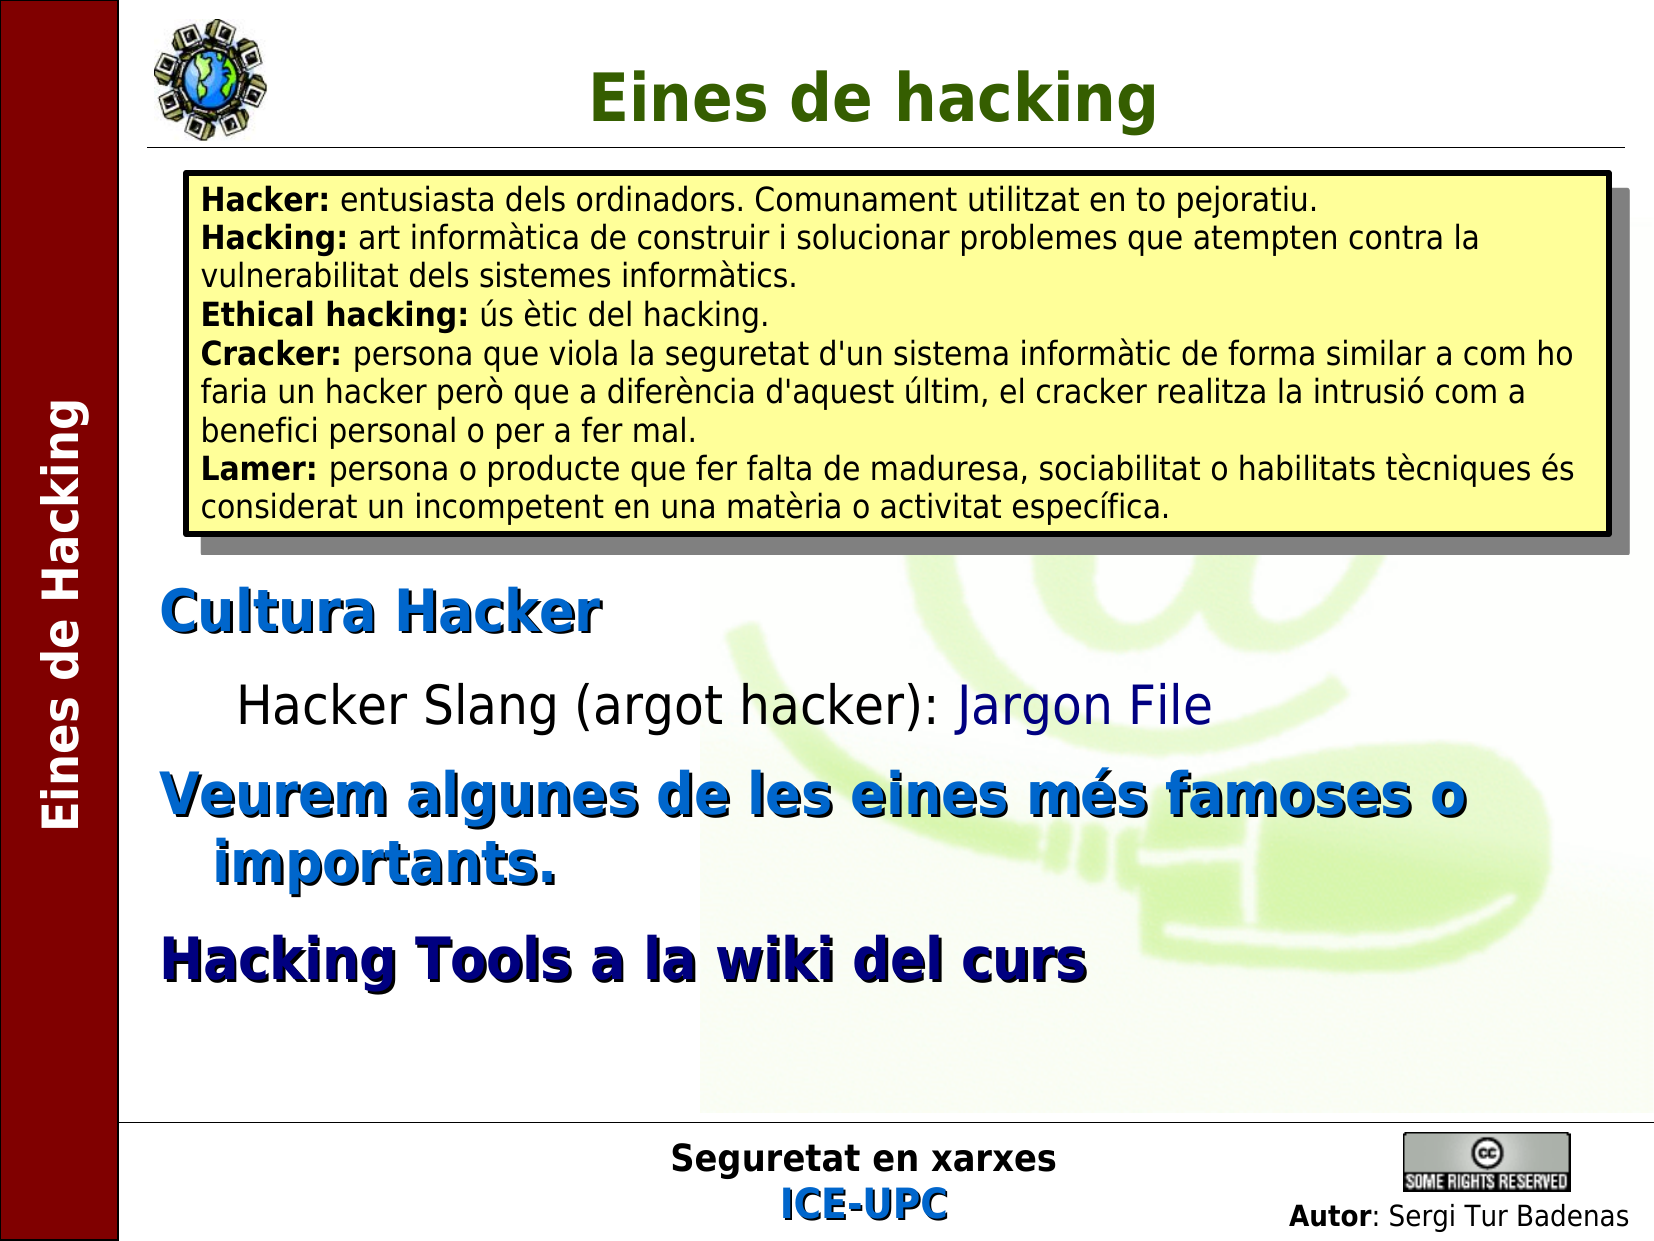

# Eines de hacking
Hacker: entusiasta dels ordinadors. Comunament utilitzat en to pejoratiu.
Hacking: art informàtica de construir i solucionar problemes que atempten contra la vulnerabilitat dels sistemes informàtics.
Ethical hacking: ús ètic del hacking.
Cracker: persona que viola la seguretat d'un sistema informàtic de forma similar a com ho faria un hacker però que a diferència d'aquest últim, el cracker realitza la intrusió com a benefici personal o per a fer mal.
Lamer: persona o producte que fer falta de maduresa, sociabilitat o habilitats tècniques és considerat un incompetent en una matèria o activitat específica.
Cultura Hacker
Hacker Slang (argot hacker): Jargon File
Veurem algunes de les eines més famoses o importants.
Hacking Tools a la wiki del curs